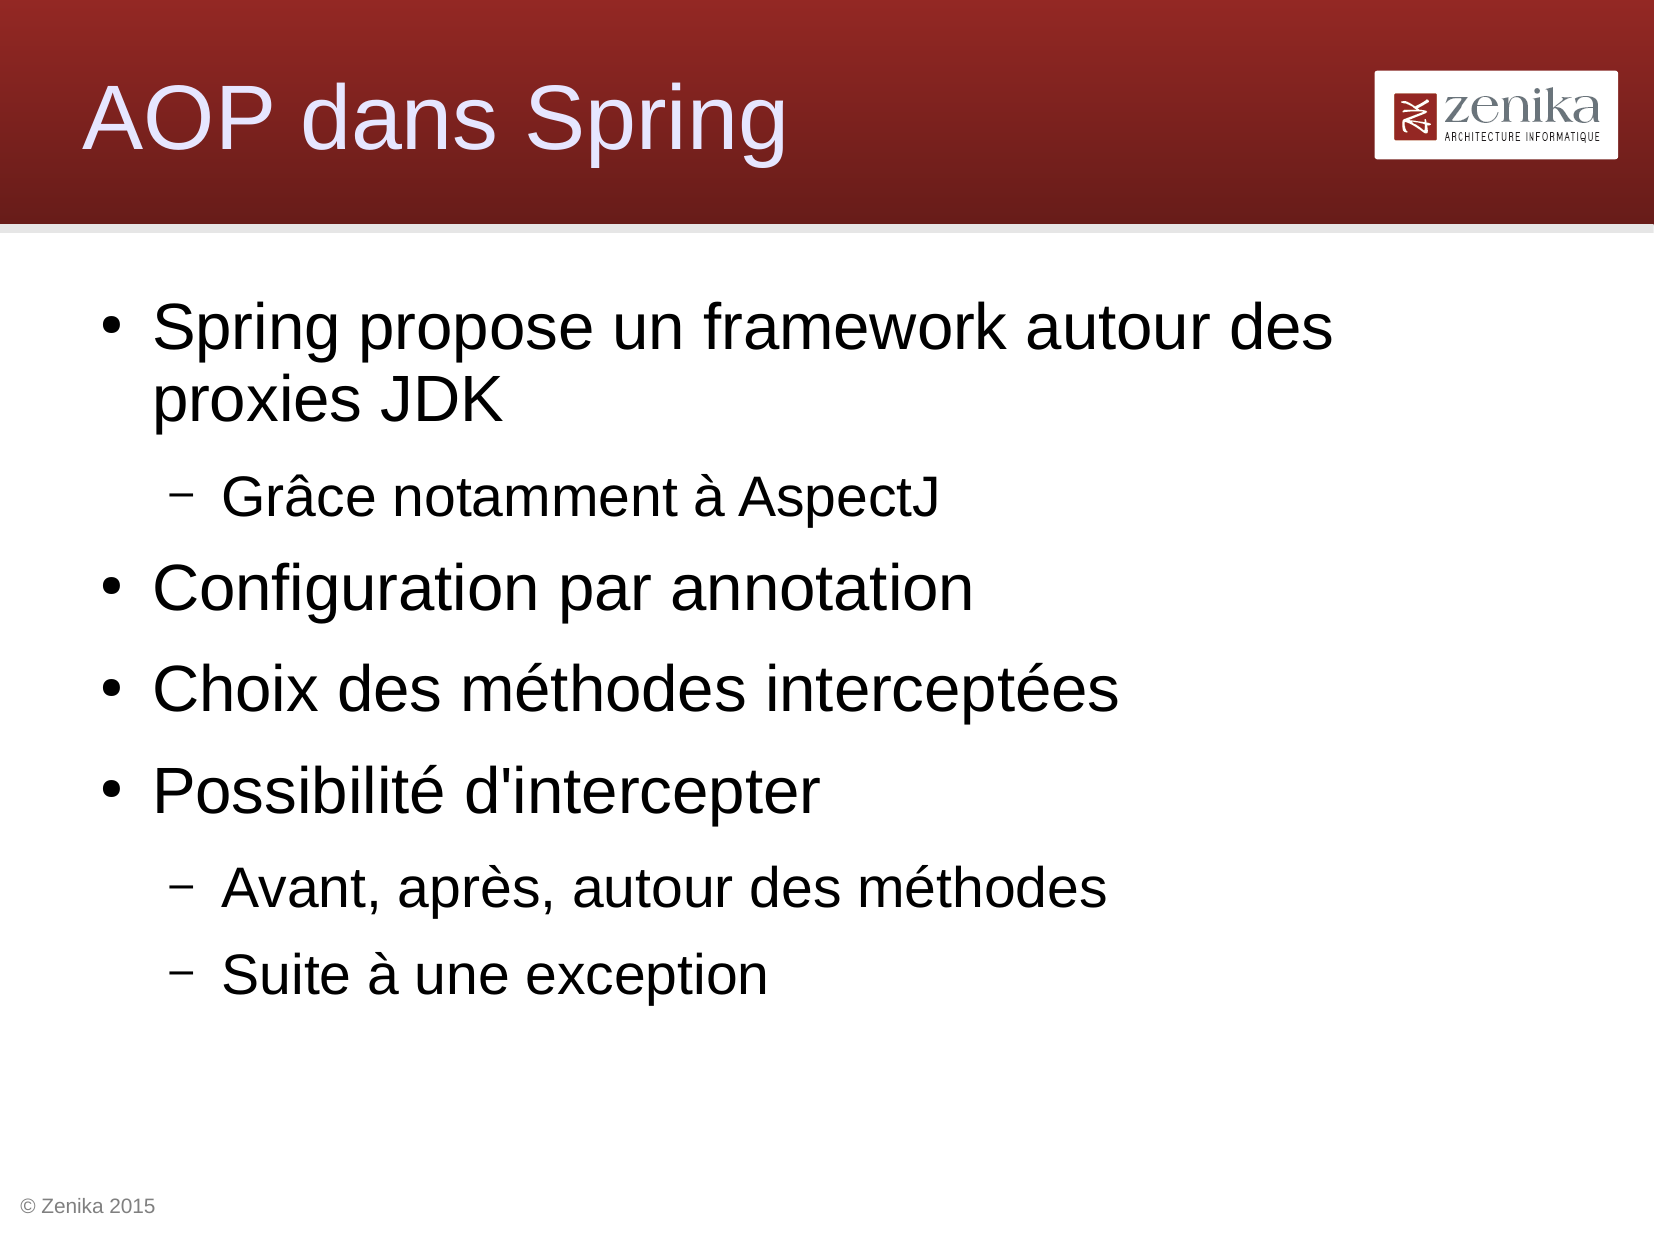

# AOP dans Spring
Spring propose un framework autour des proxies JDK
Grâce notamment à AspectJ
Configuration par annotation
Choix des méthodes interceptées
Possibilité d'intercepter
Avant, après, autour des méthodes
Suite à une exception